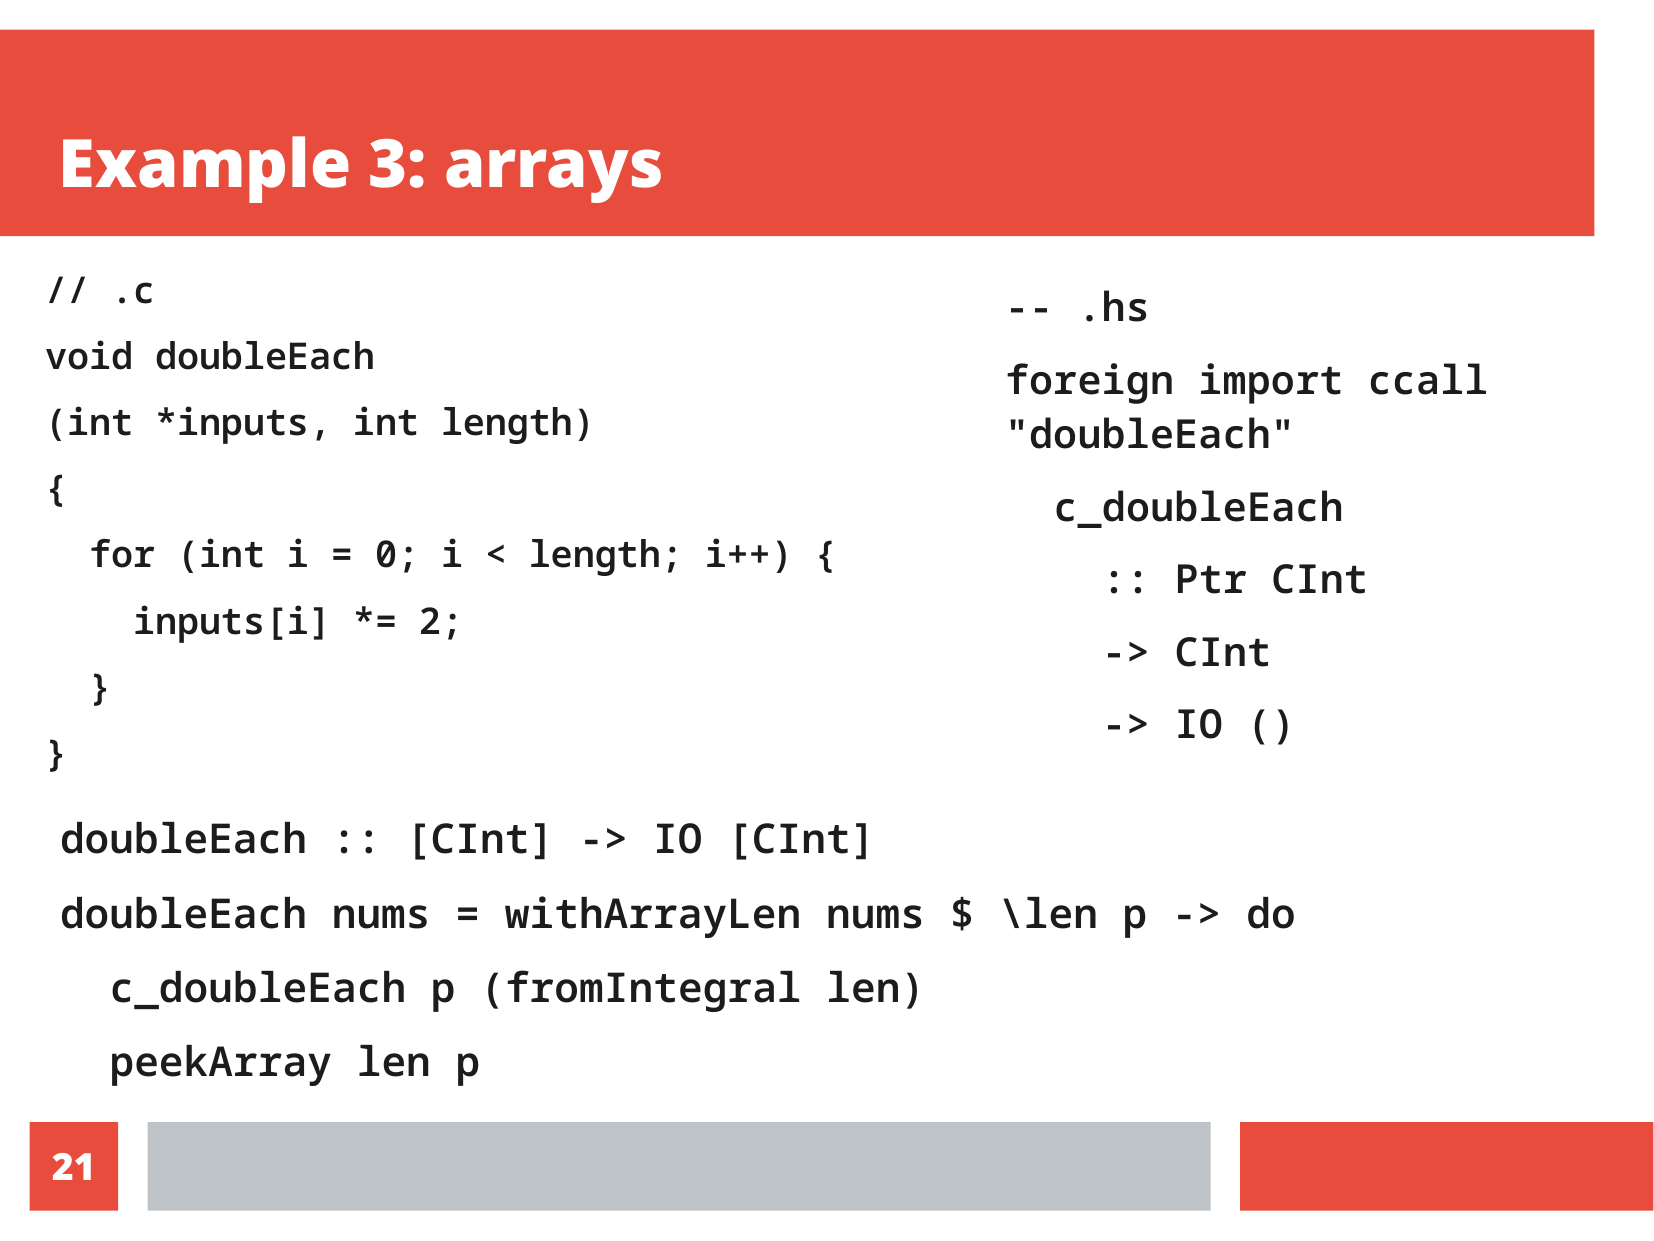

# Example 3: arrays
// .c
void doubleEach
(int *inputs, int length)
{
 for (int i = 0; i < length; i++) {
 inputs[i] *= 2;
 }
}
-- .hs
foreign import ccall "doubleEach"
 c_doubleEach
 :: Ptr CInt
 -> CInt
 -> IO ()
doubleEach :: [CInt] -> IO [CInt]
doubleEach nums = withArrayLen nums $ \len p -> do
 c_doubleEach p (fromIntegral len)
 peekArray len p
21